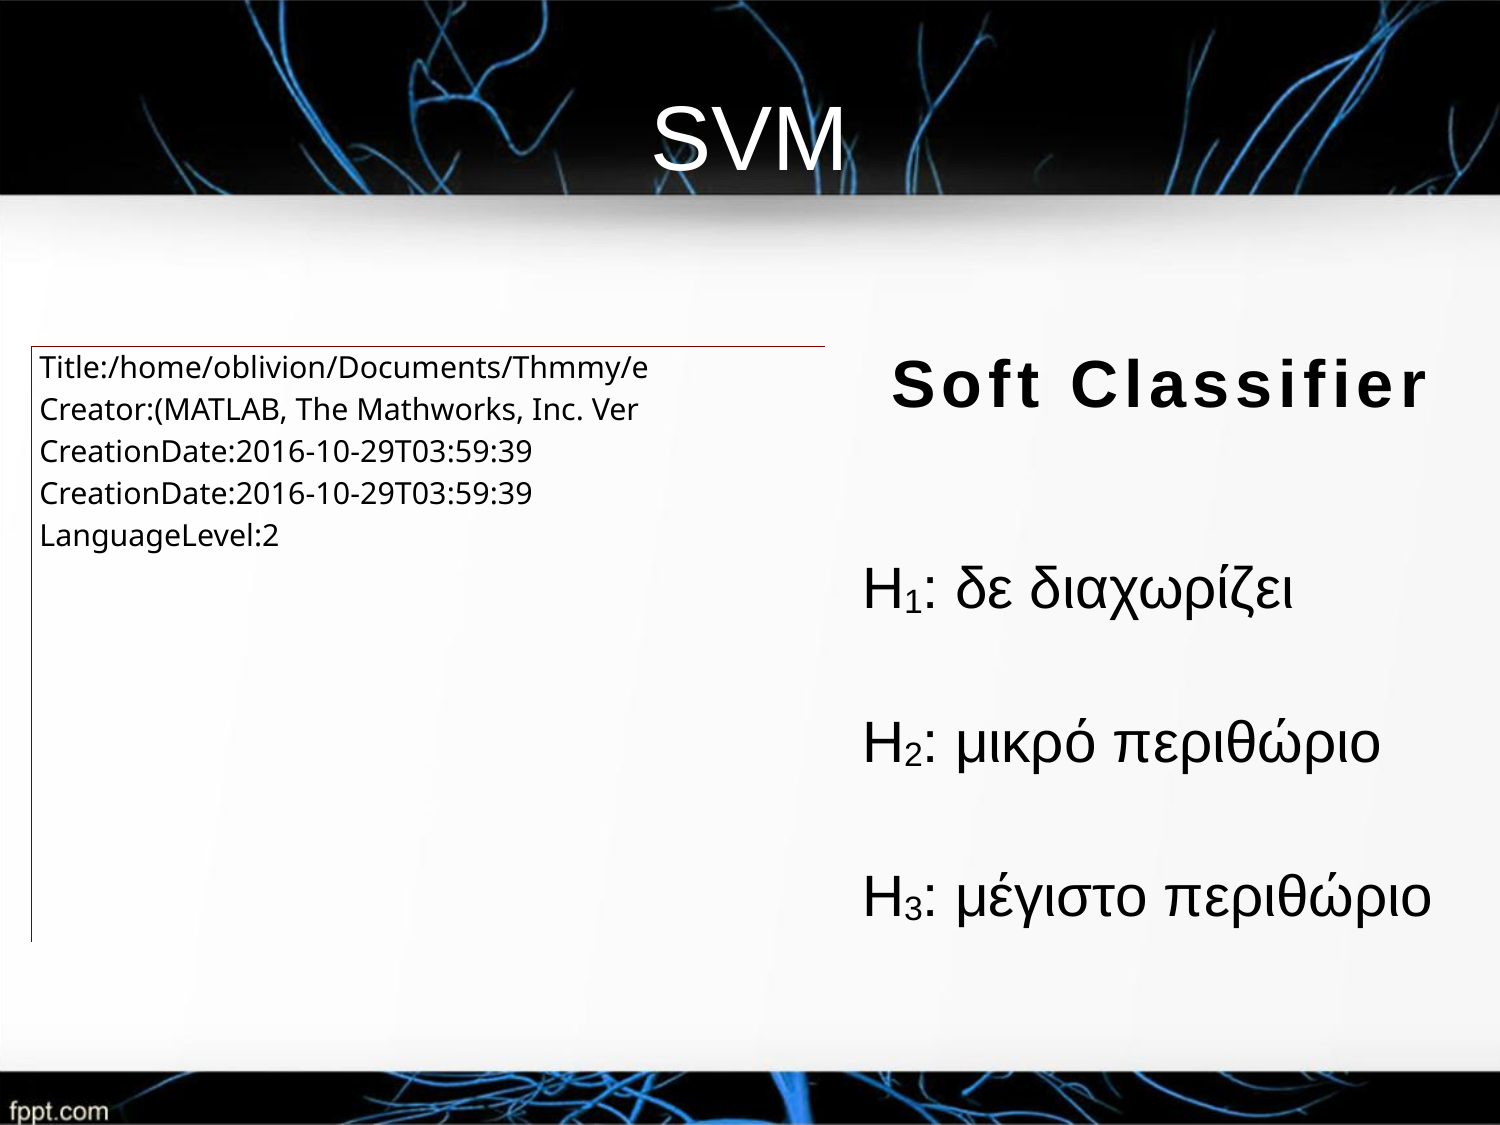

# SVM
Soft Classifier
Η1: δε διαχωρίζει
Η2: μικρό περιθώριο
Η3: μέγιστο περιθώριο